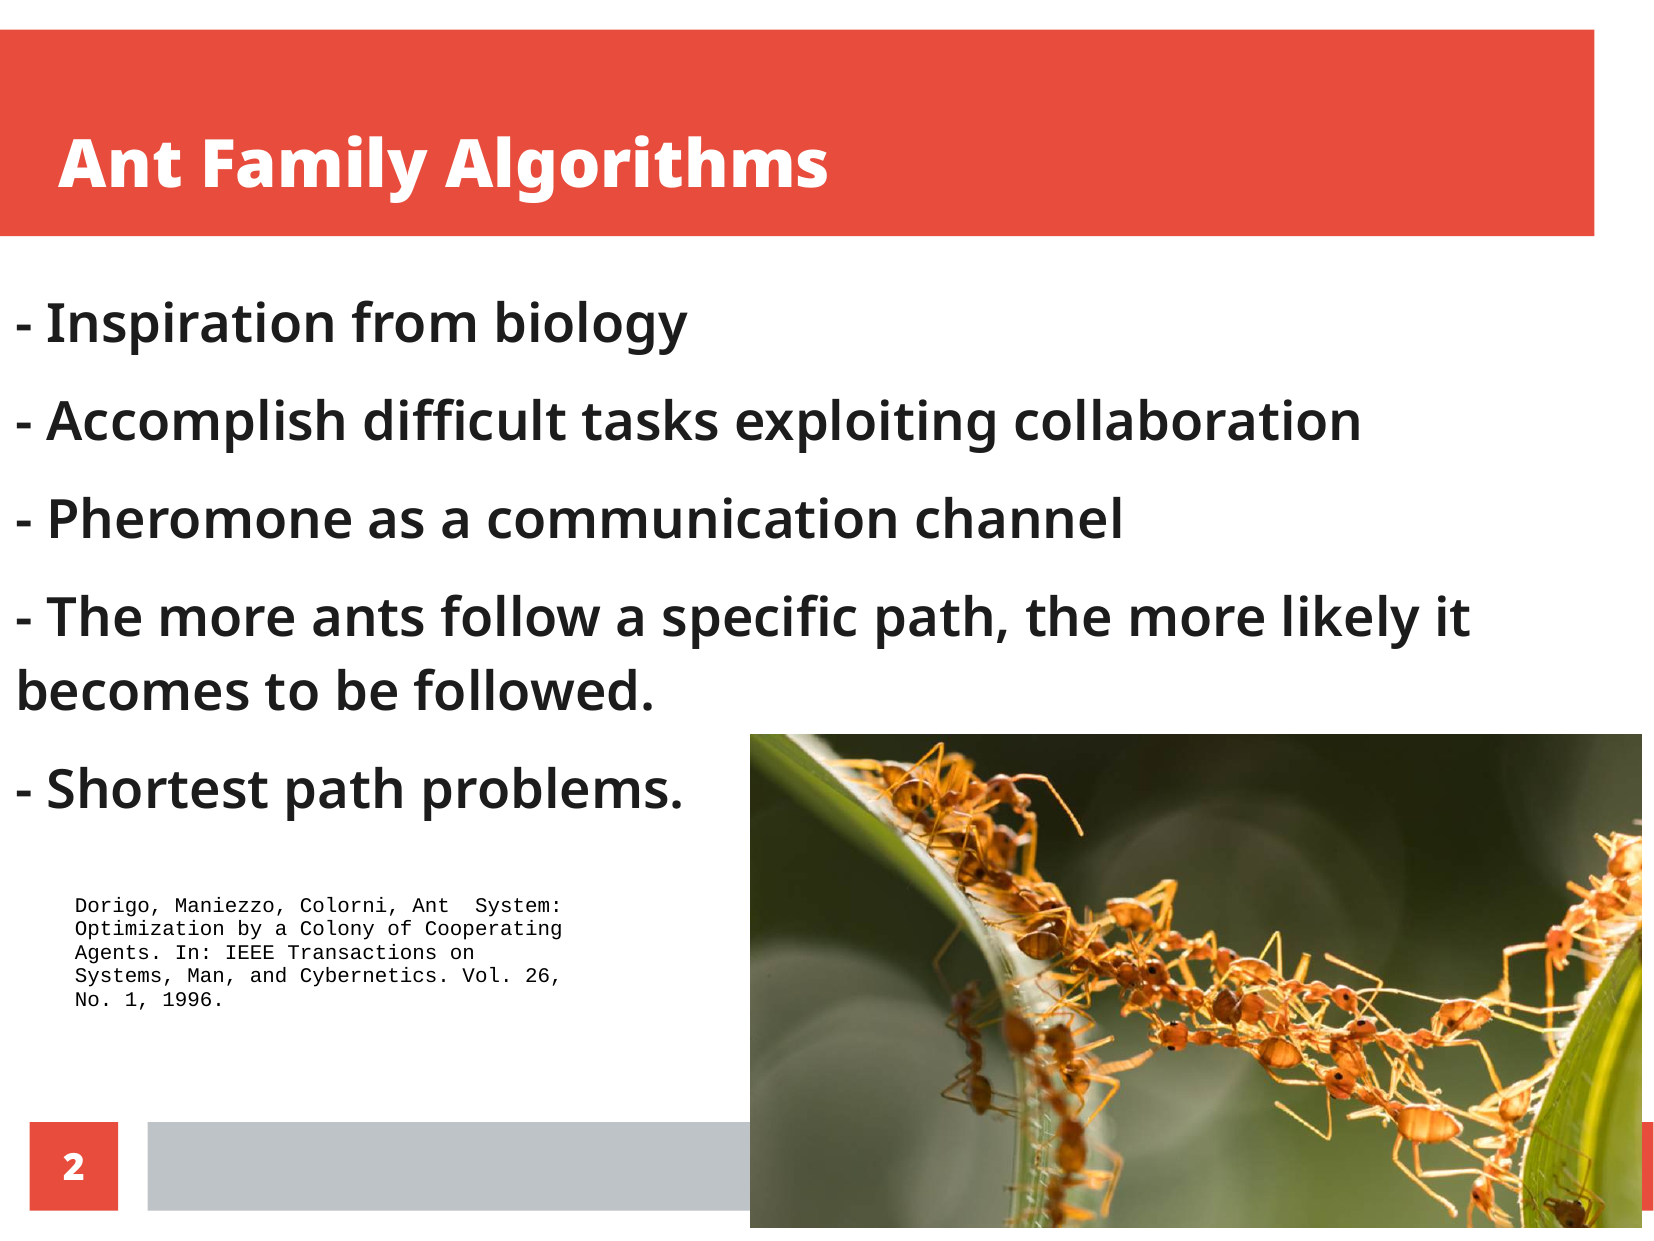

# Ant Family Algorithms
- Inspiration from biology
- Accomplish difficult tasks exploiting collaboration
- Pheromone as a communication channel
- The more ants follow a specific path, the more likely it becomes to be followed.
- Shortest path problems.
Dorigo, Maniezzo, Colorni, Ant System: Optimization by a Colony of Cooperating Agents. In: IEEE Transactions on Systems, Man, and Cybernetics. Vol. 26, No. 1, 1996.
2